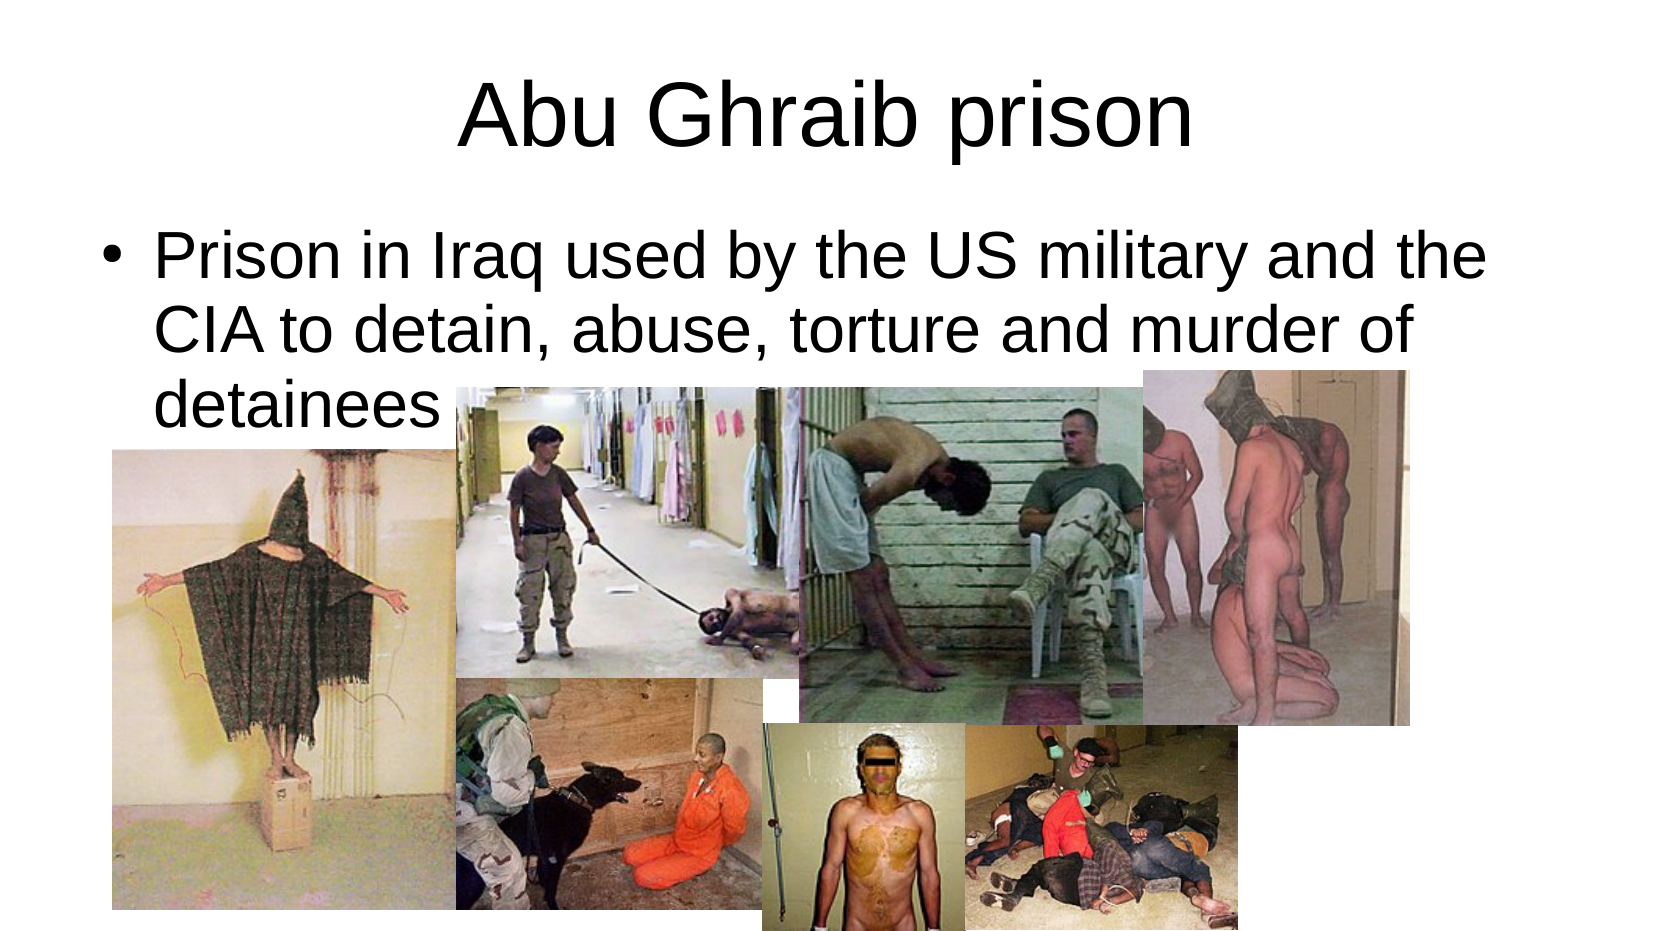

# Abu Ghraib prison
Prison in Iraq used by the US military and the CIA to detain, abuse, torture and murder of detainees